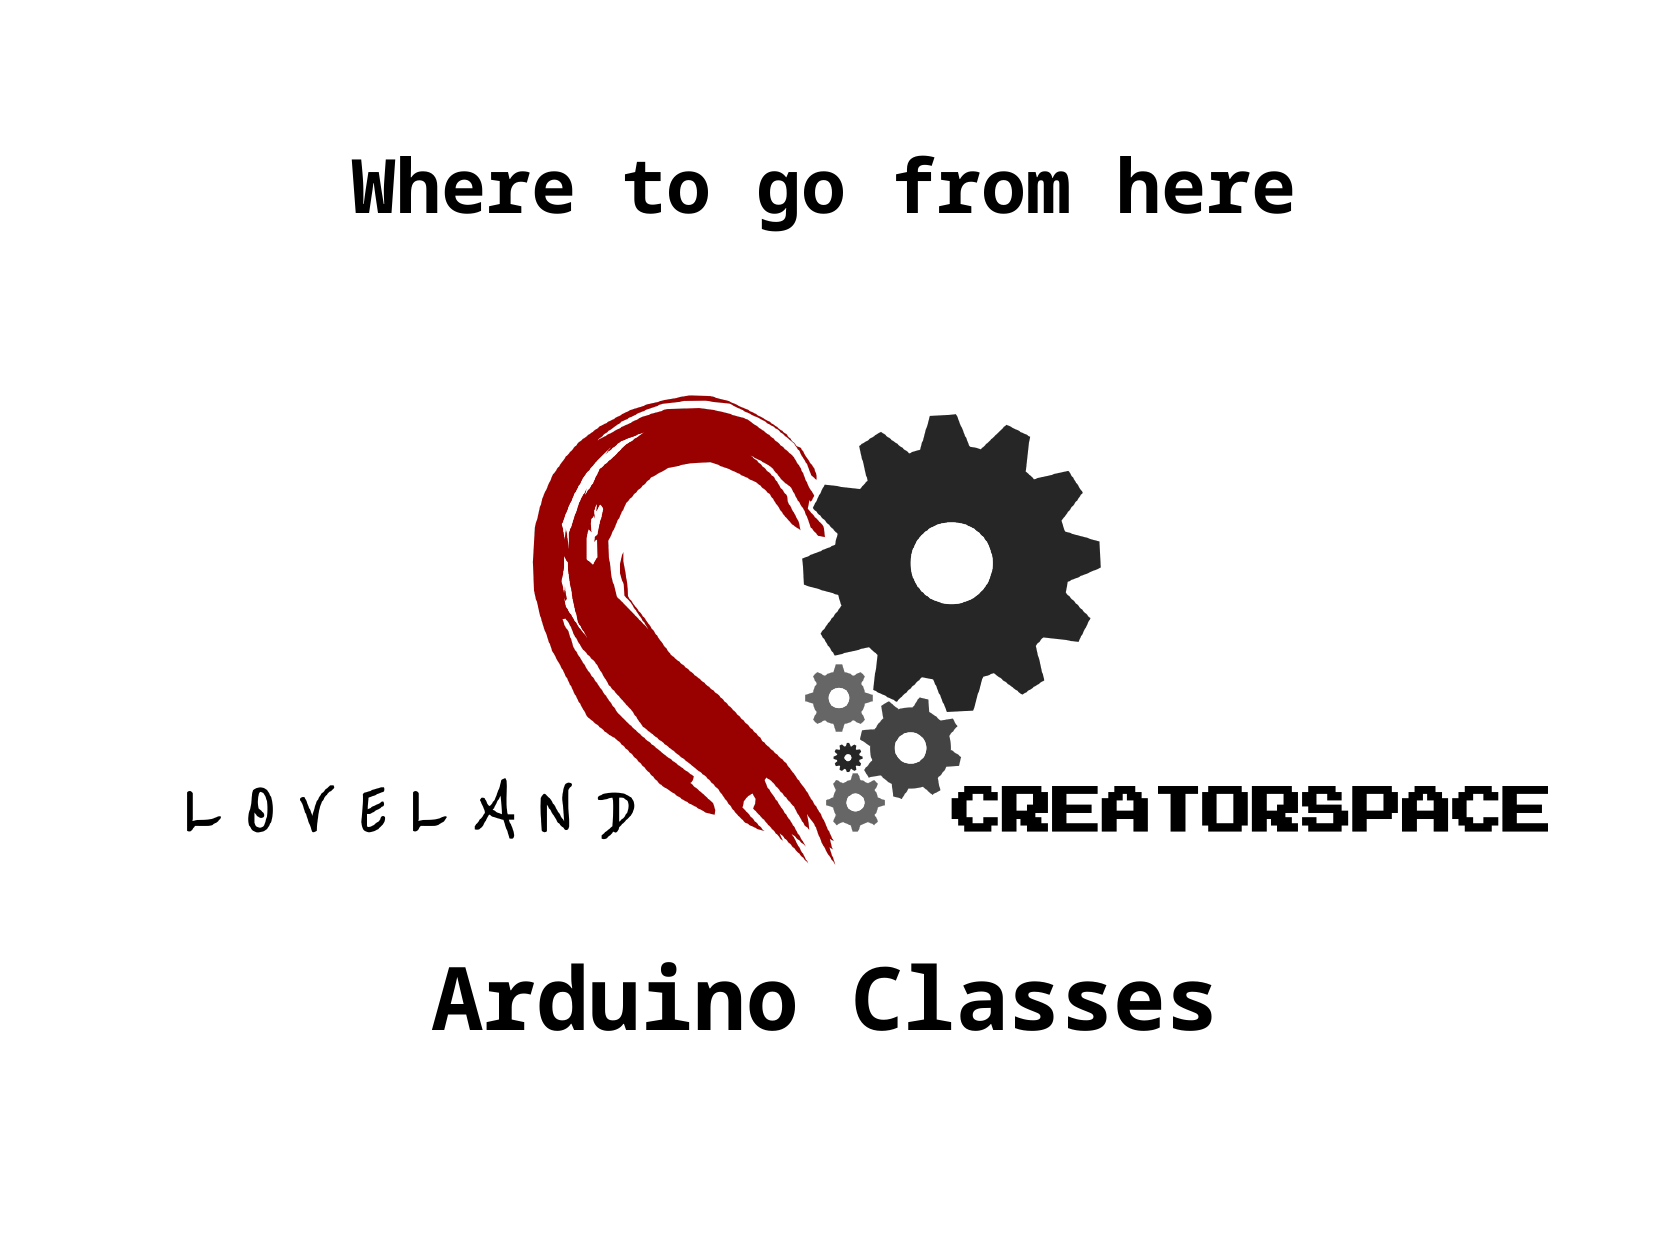

Where to go from here
Arduino Classes